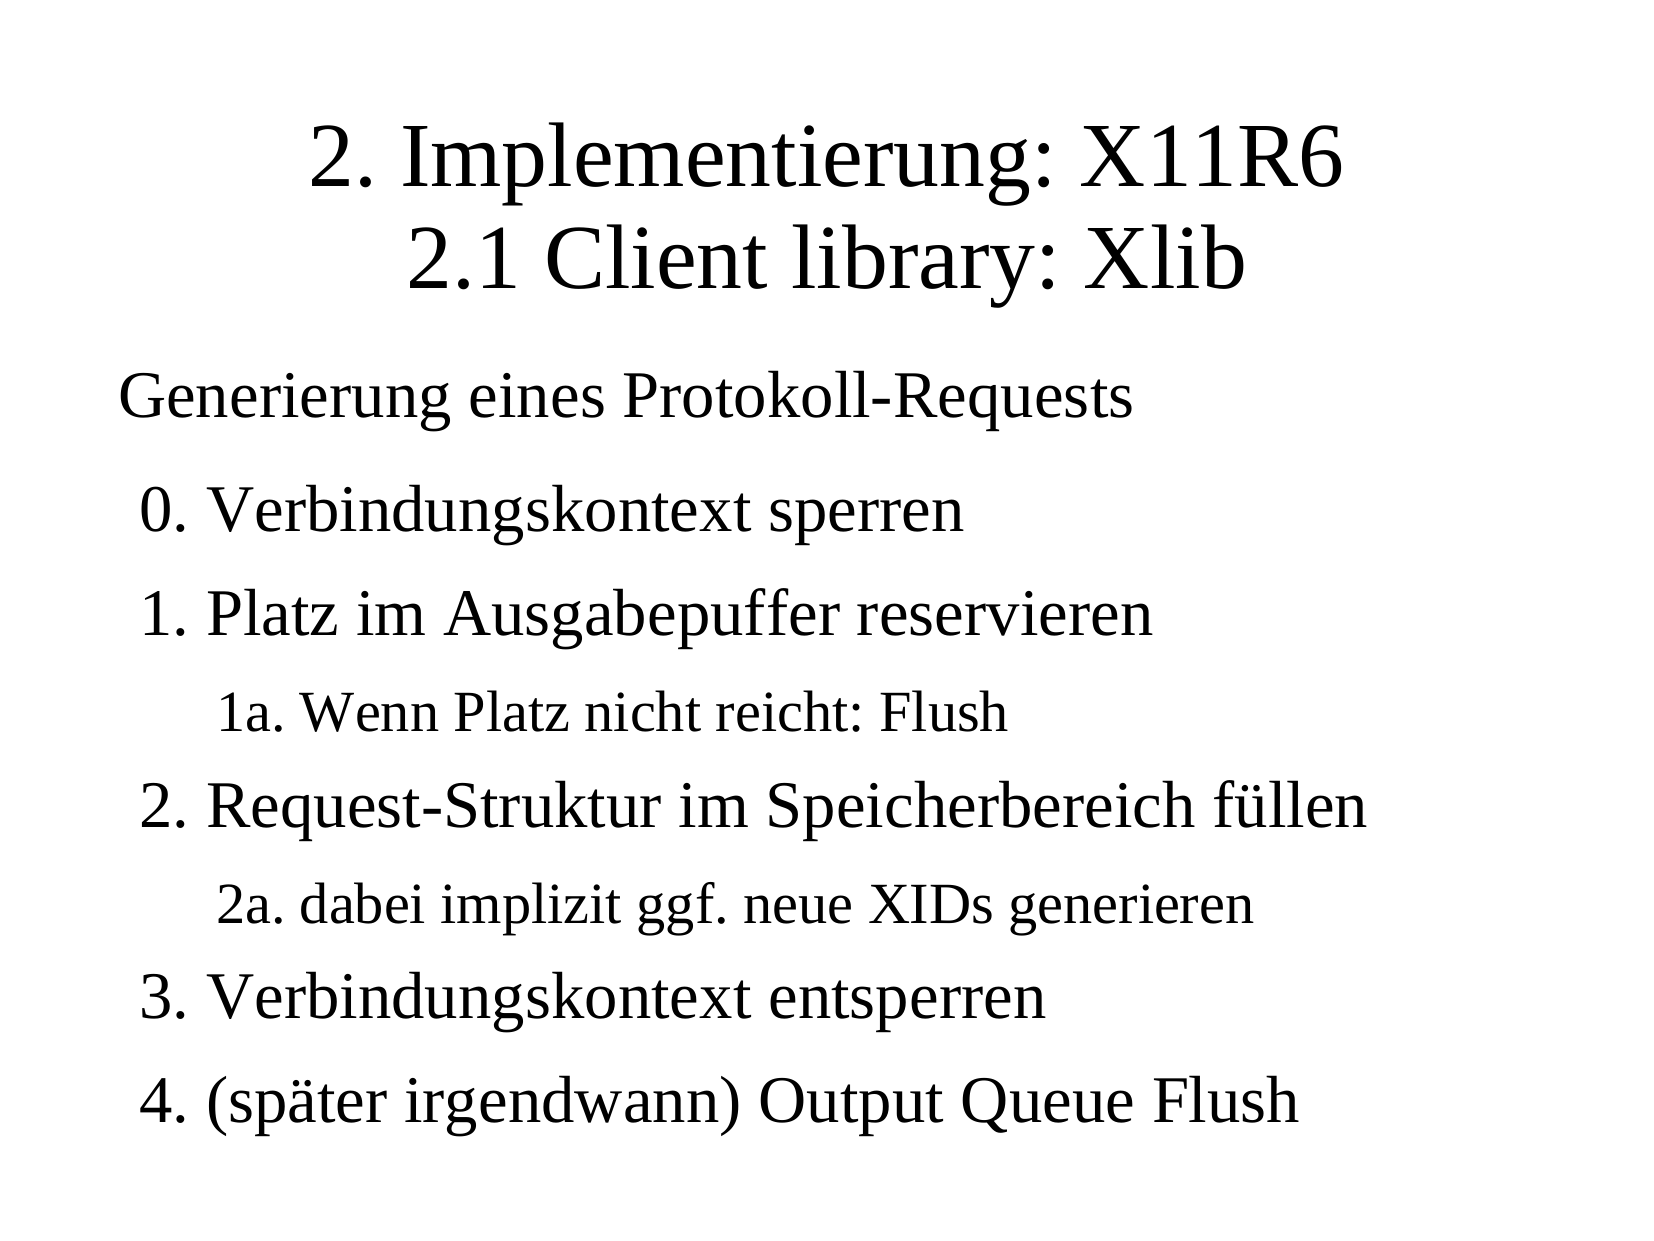

# 2. Implementierung: X11R6 2.1 Client library: Xlib
Generierung eines Protokoll-Requests
0. Verbindungskontext sperren
1. Platz im Ausgabepuffer reservieren
1a. Wenn Platz nicht reicht: Flush
2. Request-Struktur im Speicherbereich füllen
2a. dabei implizit ggf. neue XIDs generieren
3. Verbindungskontext entsperren
4. (später irgendwann) Output Queue Flush